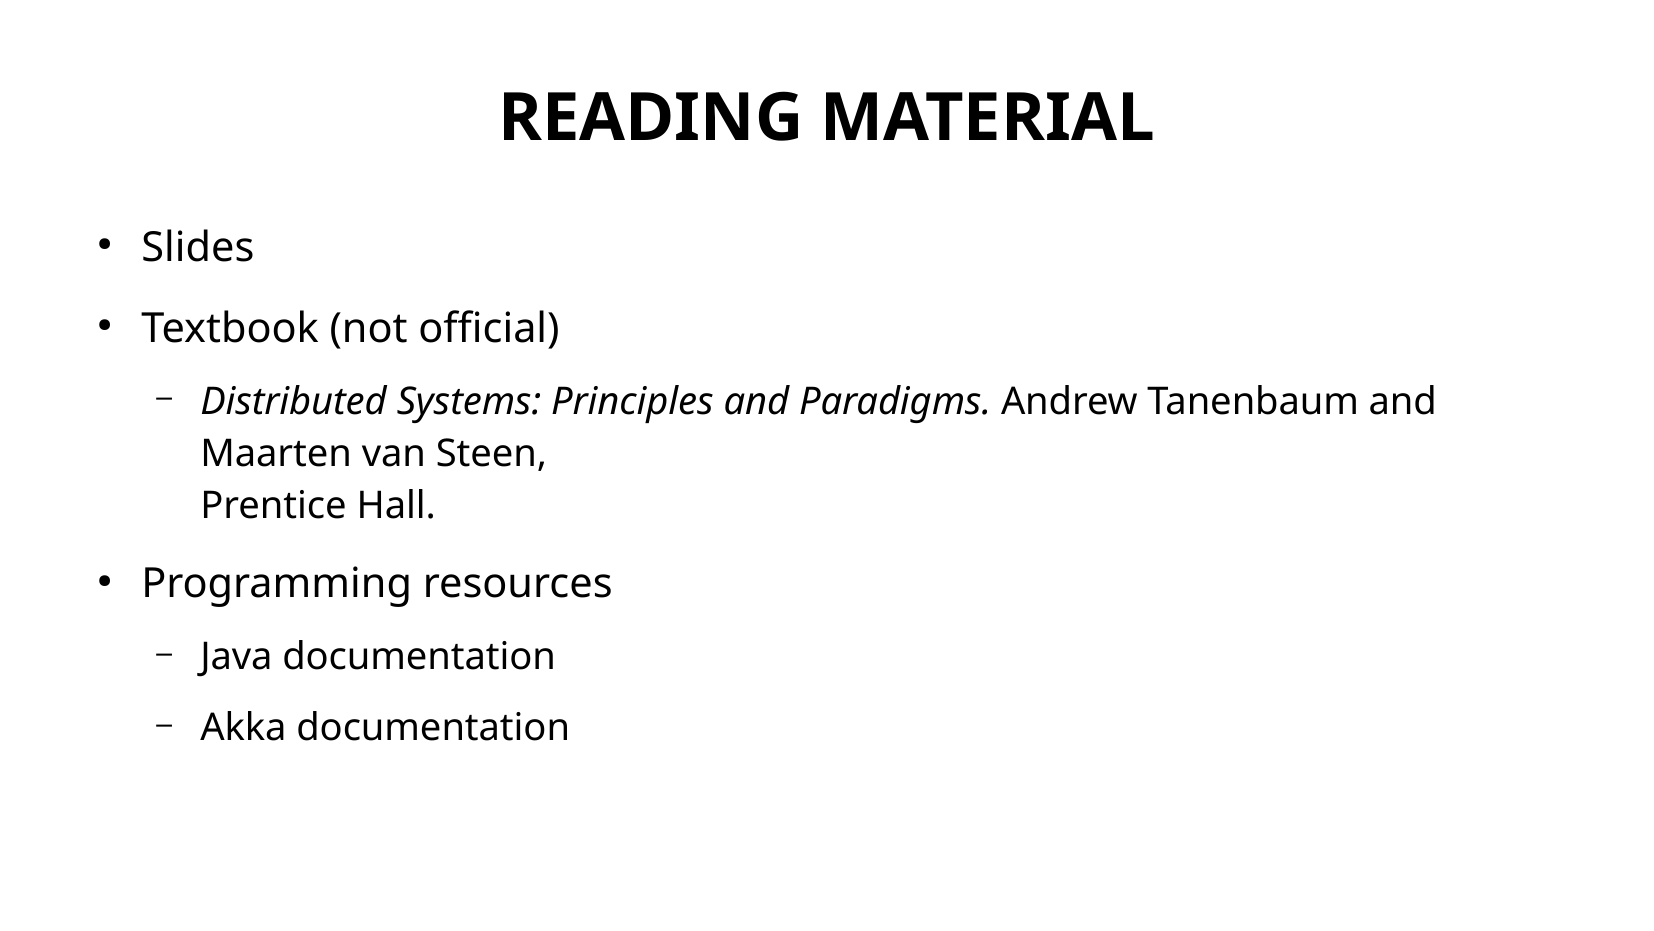

# READING MATERIAL
Slides
Textbook (not official)
Distributed Systems: Principles and Paradigms. Andrew Tanenbaum and Maarten van Steen,
Prentice Hall.
Programming resources
Java documentation
Akka documentation